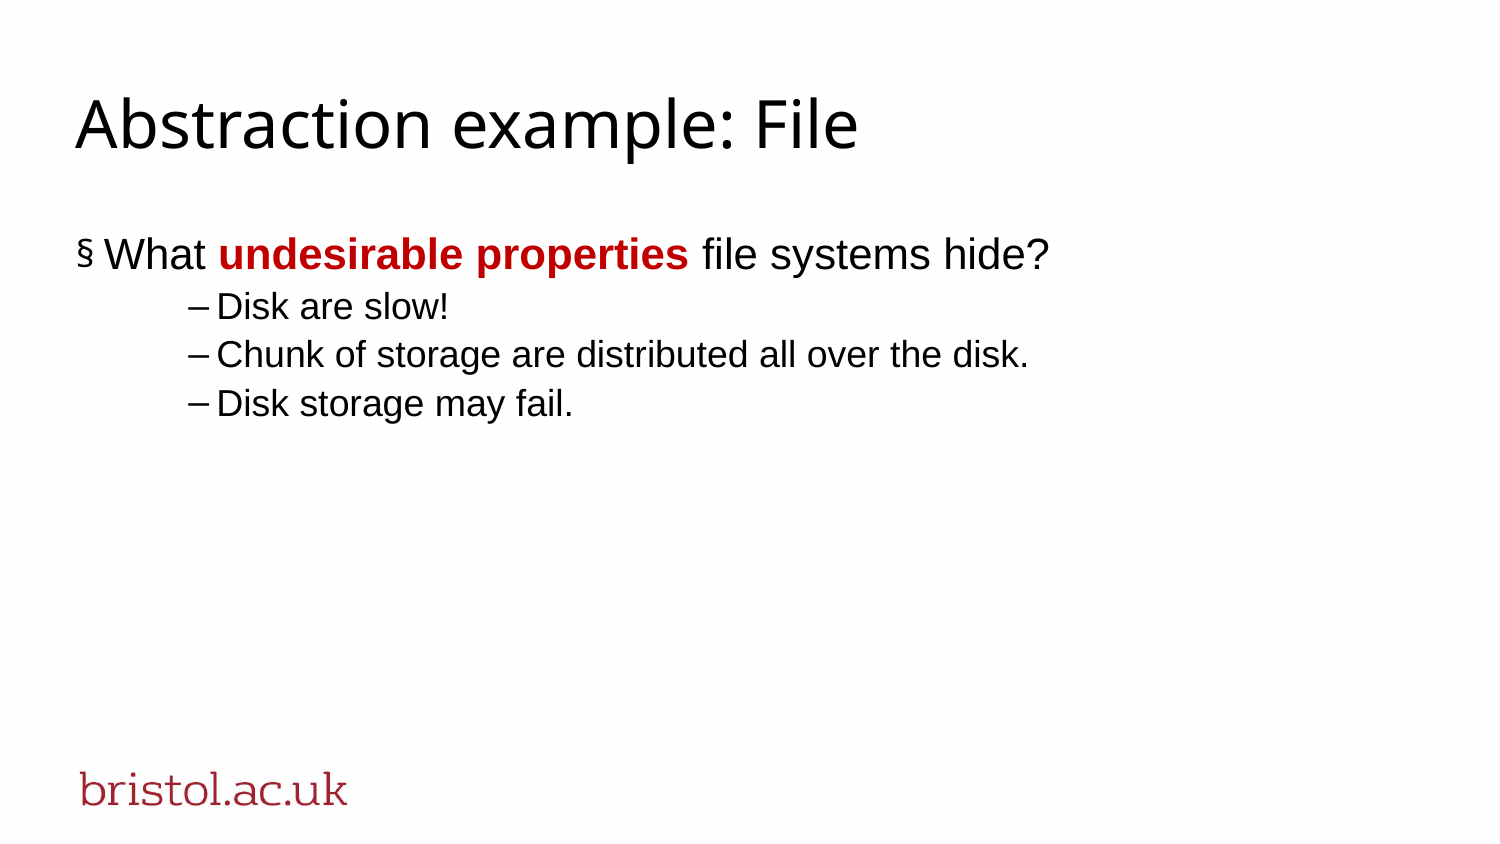

# Abstraction example: File
What undesirable properties file systems hide?
Disk are slow!
Chunk of storage are distributed all over the disk.
Disk storage may fail.